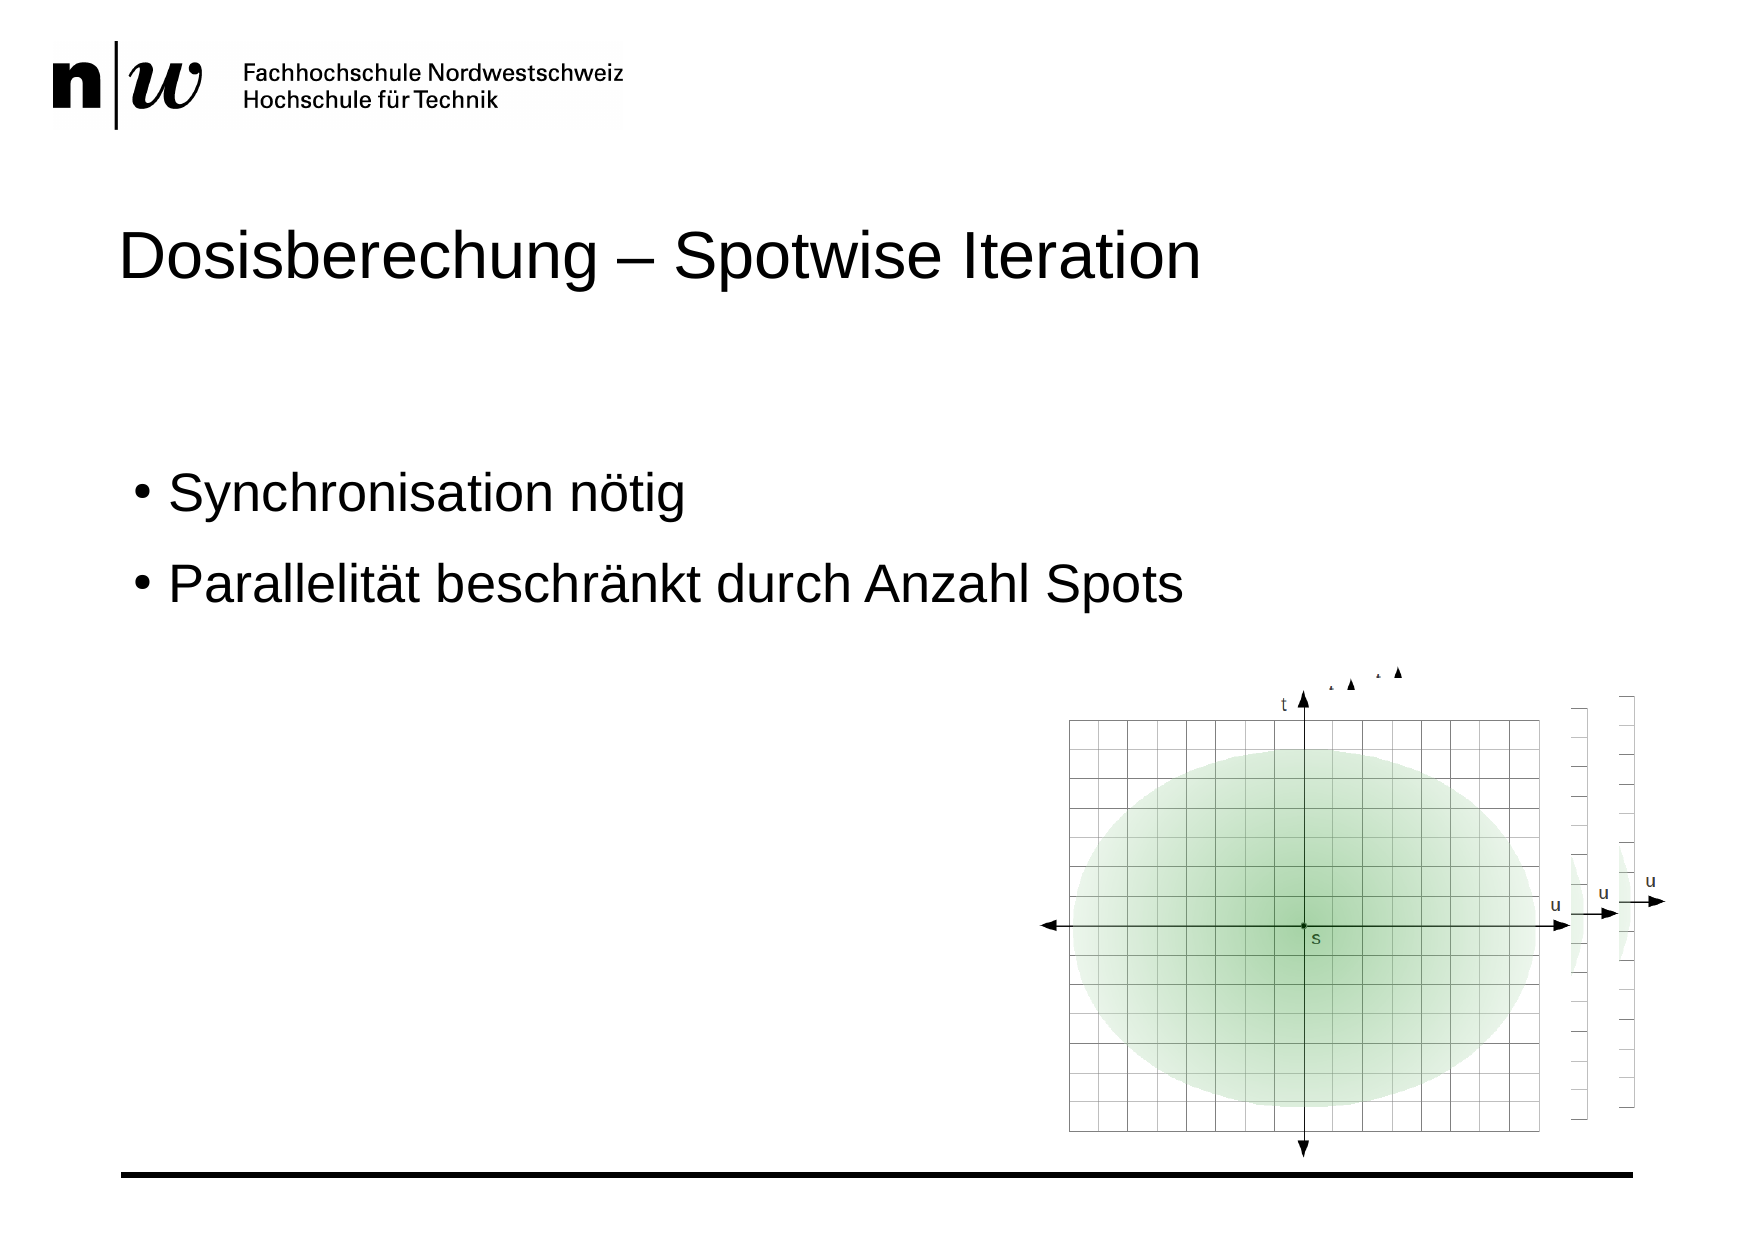

Dosisberechung – Spotwise Iteration
Synchronisation nötig
Parallelität beschränkt durch Anzahl Spots